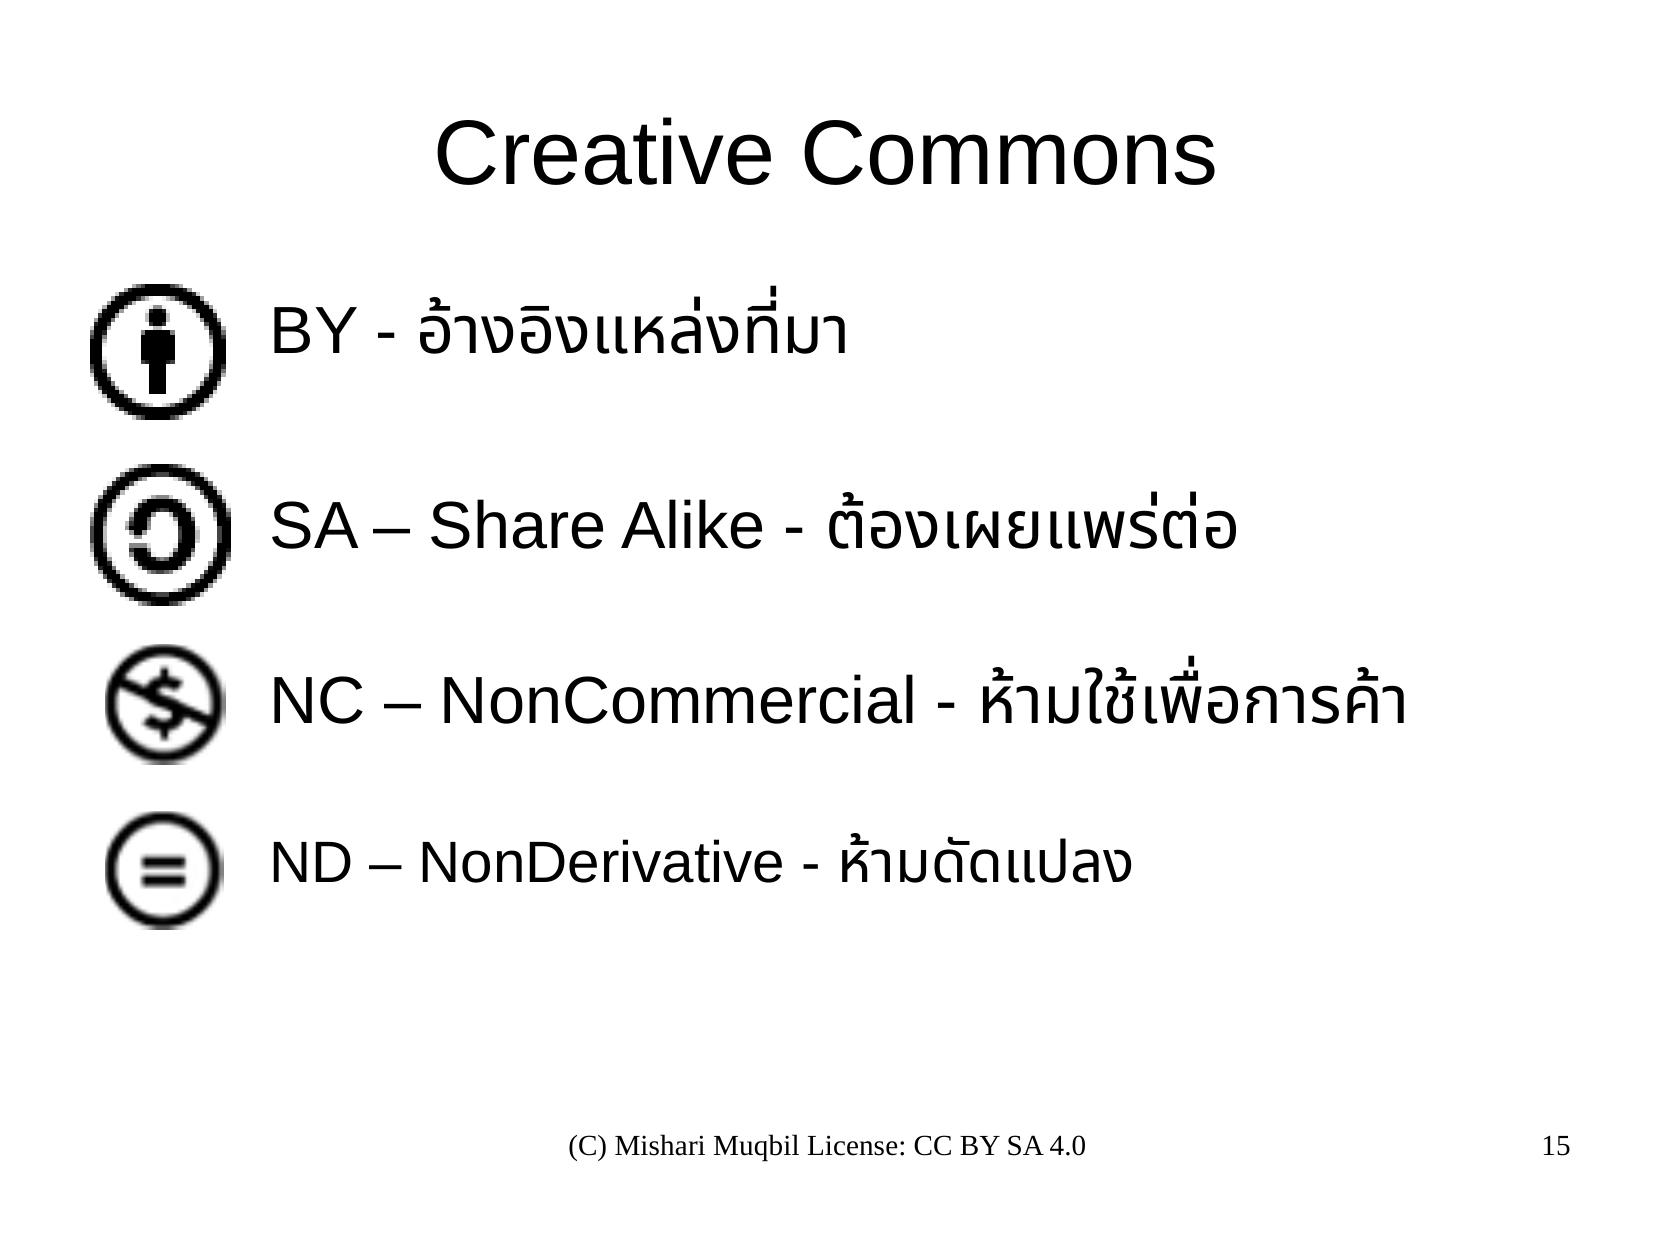

# Creative Commons
BY - อ้างอิงแหล่งที่มา
SA – Share Alike - ต้องเผยแพร่ต่อ
NC – NonCommercial - ห้ามใช้เพื่อการค้า
ND – NonDerivative - ห้ามดัดแปลง
(C) Mishari Muqbil License: CC BY SA 4.0
15